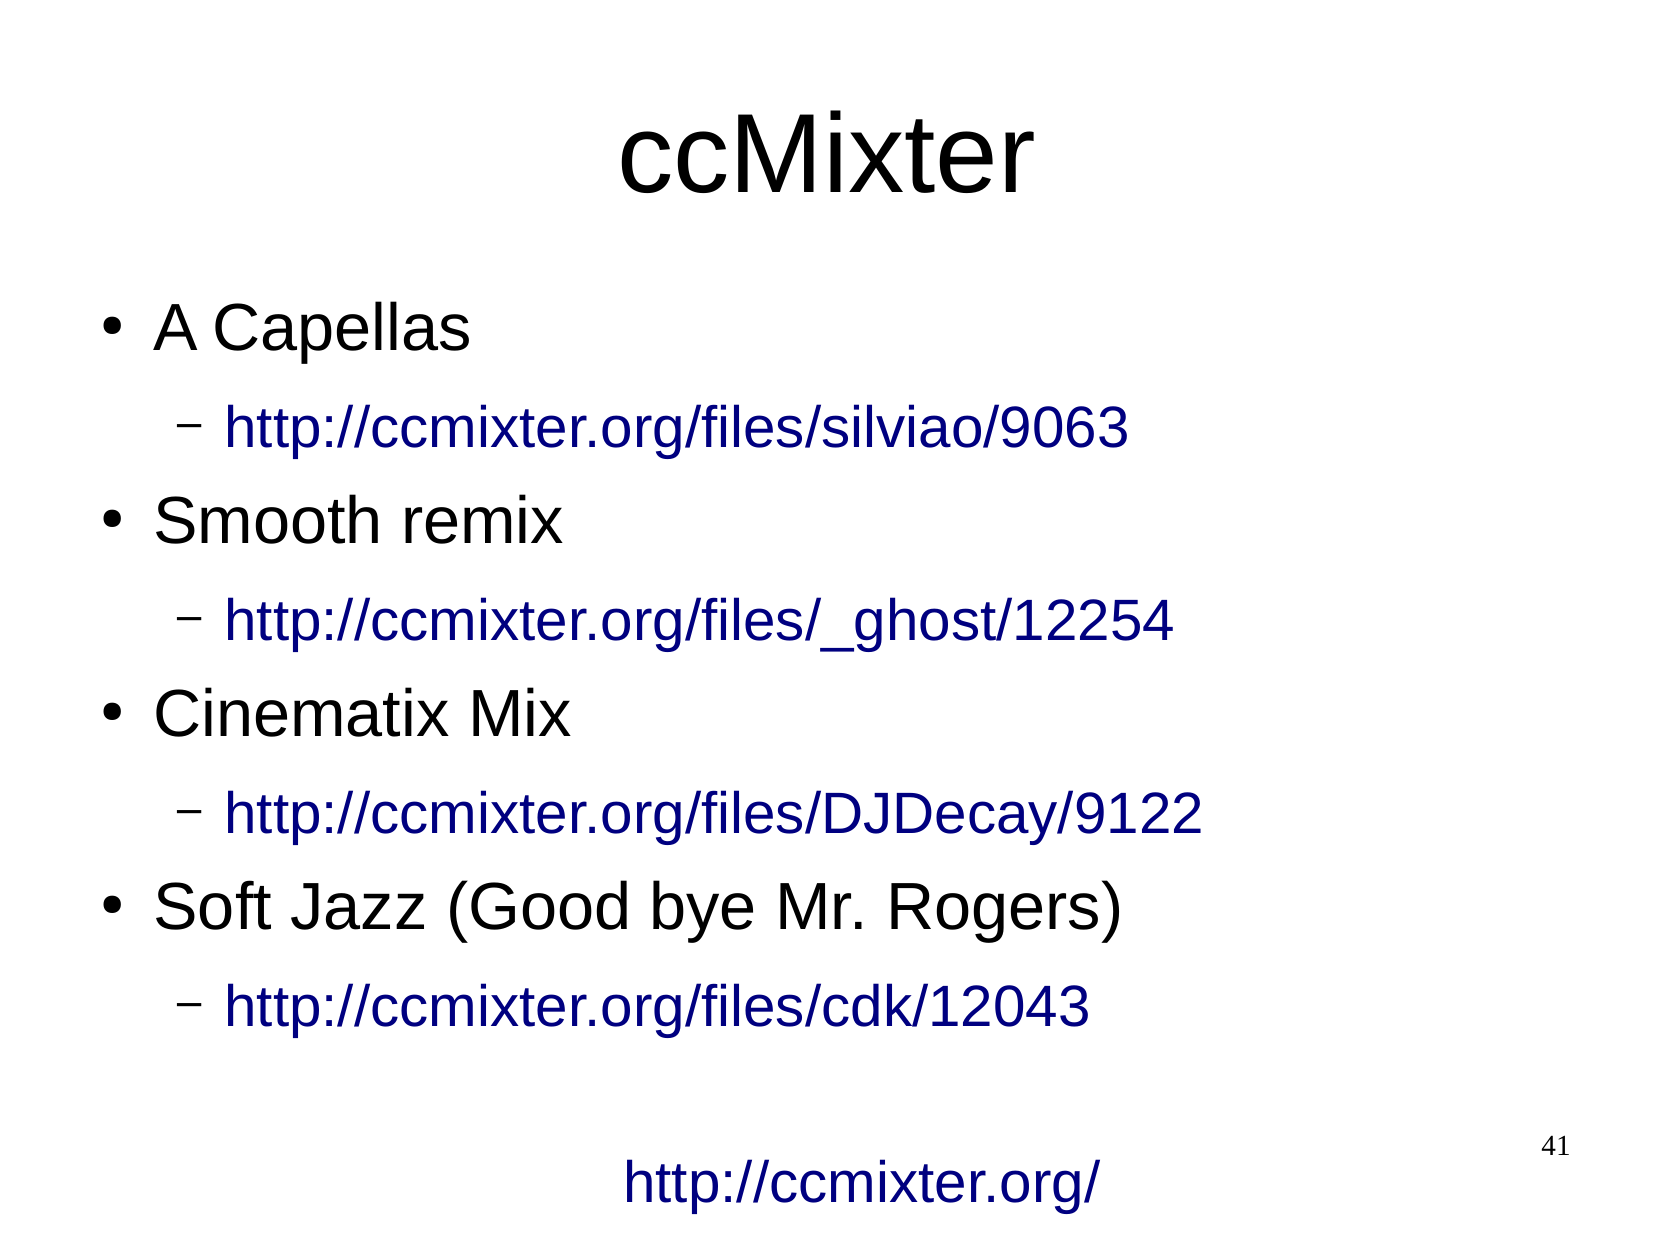

# ccMixter
A Capellas
http://ccmixter.org/files/silviao/9063
Smooth remix
http://ccmixter.org/files/_ghost/12254
Cinematix Mix
http://ccmixter.org/files/DJDecay/9122
Soft Jazz (Good bye Mr. Rogers)
http://ccmixter.org/files/cdk/12043
41
http://ccmixter.org/